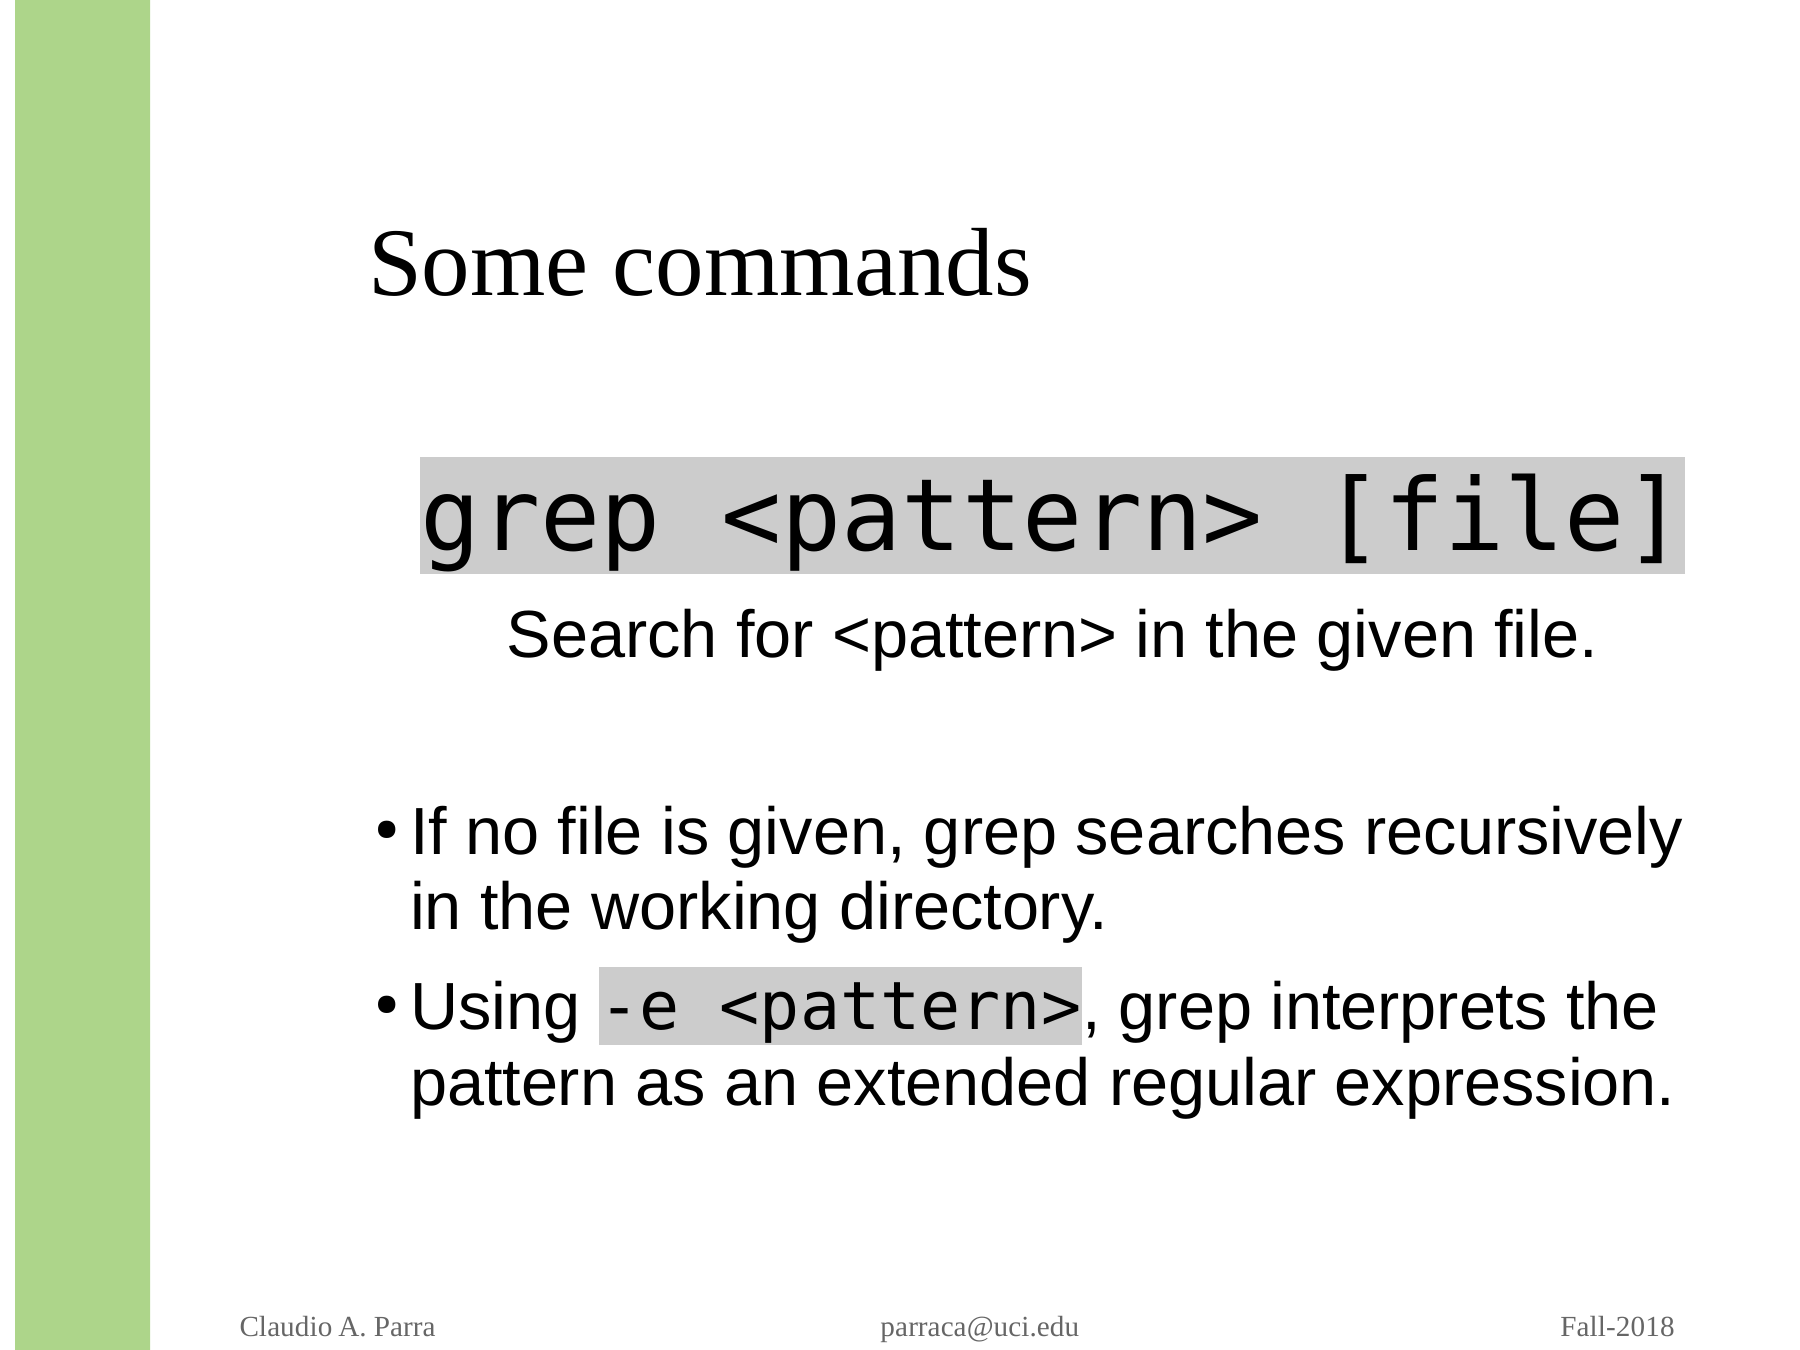

# Some commands
grep <pattern> ​[file]
Search for <pattern> in the given file.
If no file is given, grep searches recursively in the working directory.
Using -e <pattern>, grep interprets the pattern as an extended regular expression.